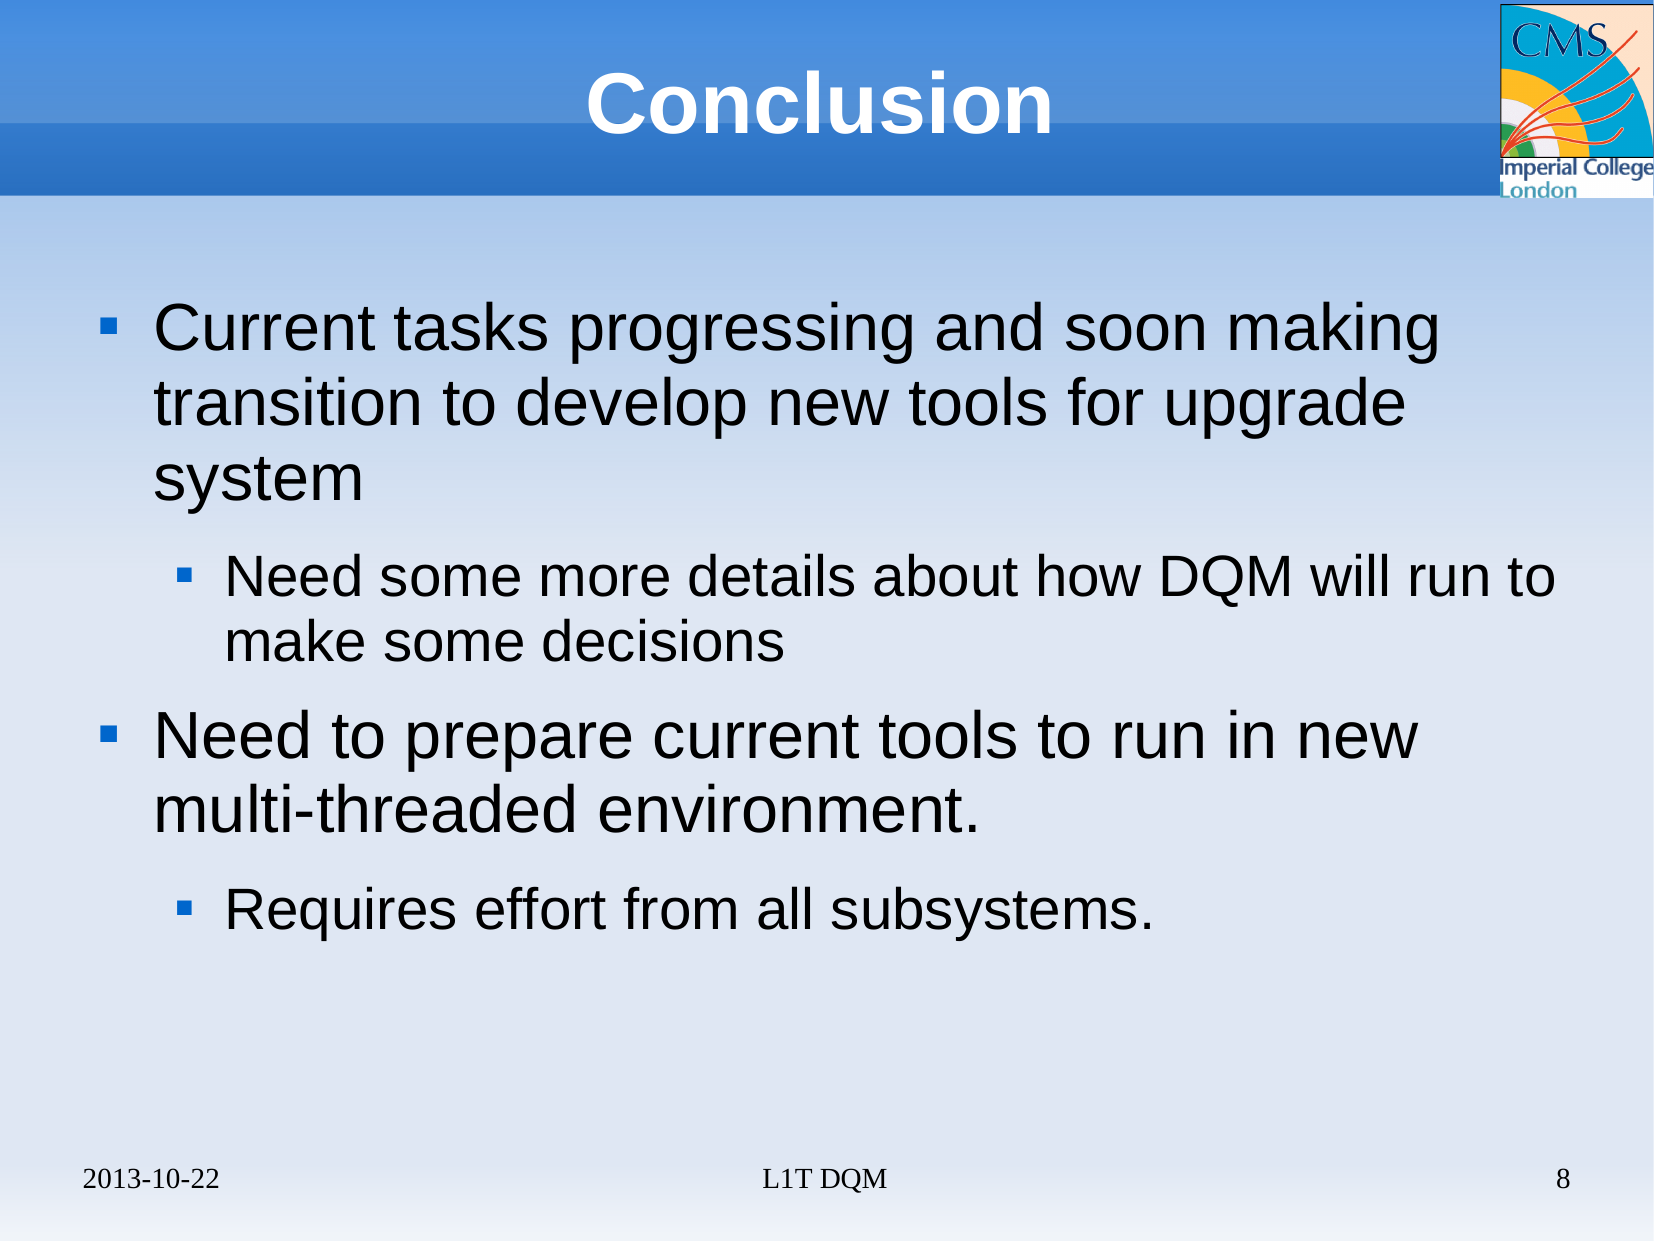

# Conclusion
Current tasks progressing and soon making transition to develop new tools for upgrade system
Need some more details about how DQM will run to make some decisions
Need to prepare current tools to run in new multi-threaded environment.
Requires effort from all subsystems.
2013-10-22
L1T DQM
8